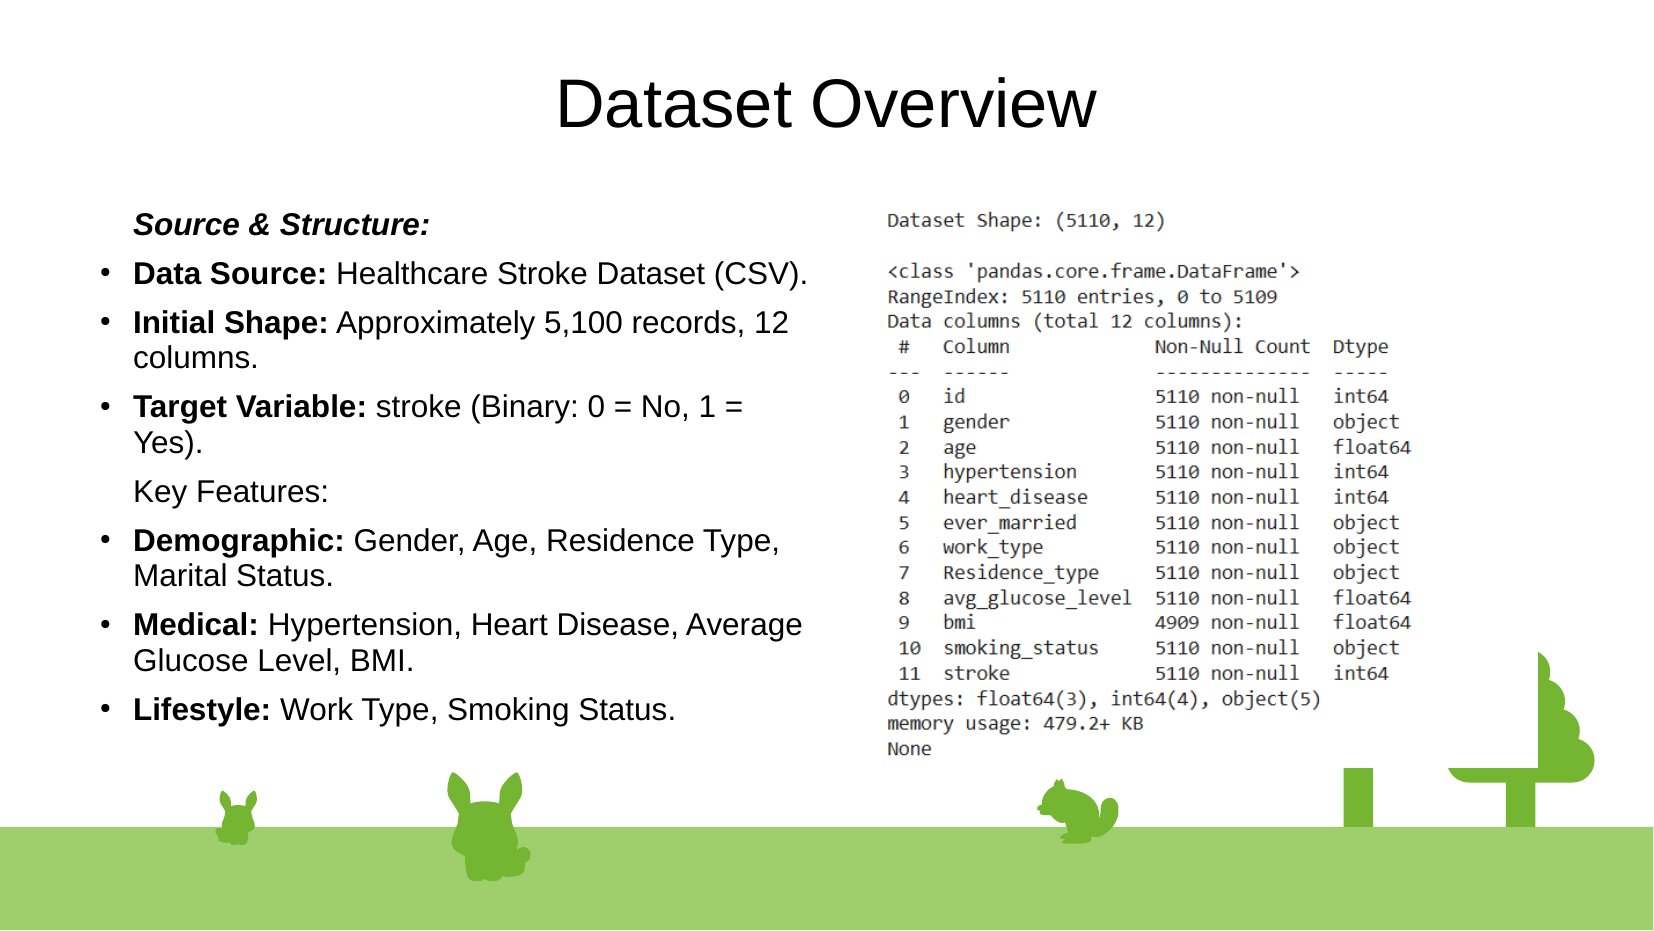

# Dataset Overview
Source & Structure:
Data Source: Healthcare Stroke Dataset (CSV).
Initial Shape: Approximately 5,100 records, 12 columns.
Target Variable: stroke (Binary: 0 = No, 1 = Yes).
Key Features:
Demographic: Gender, Age, Residence Type, Marital Status.
Medical: Hypertension, Heart Disease, Average Glucose Level, BMI.
Lifestyle: Work Type, Smoking Status.